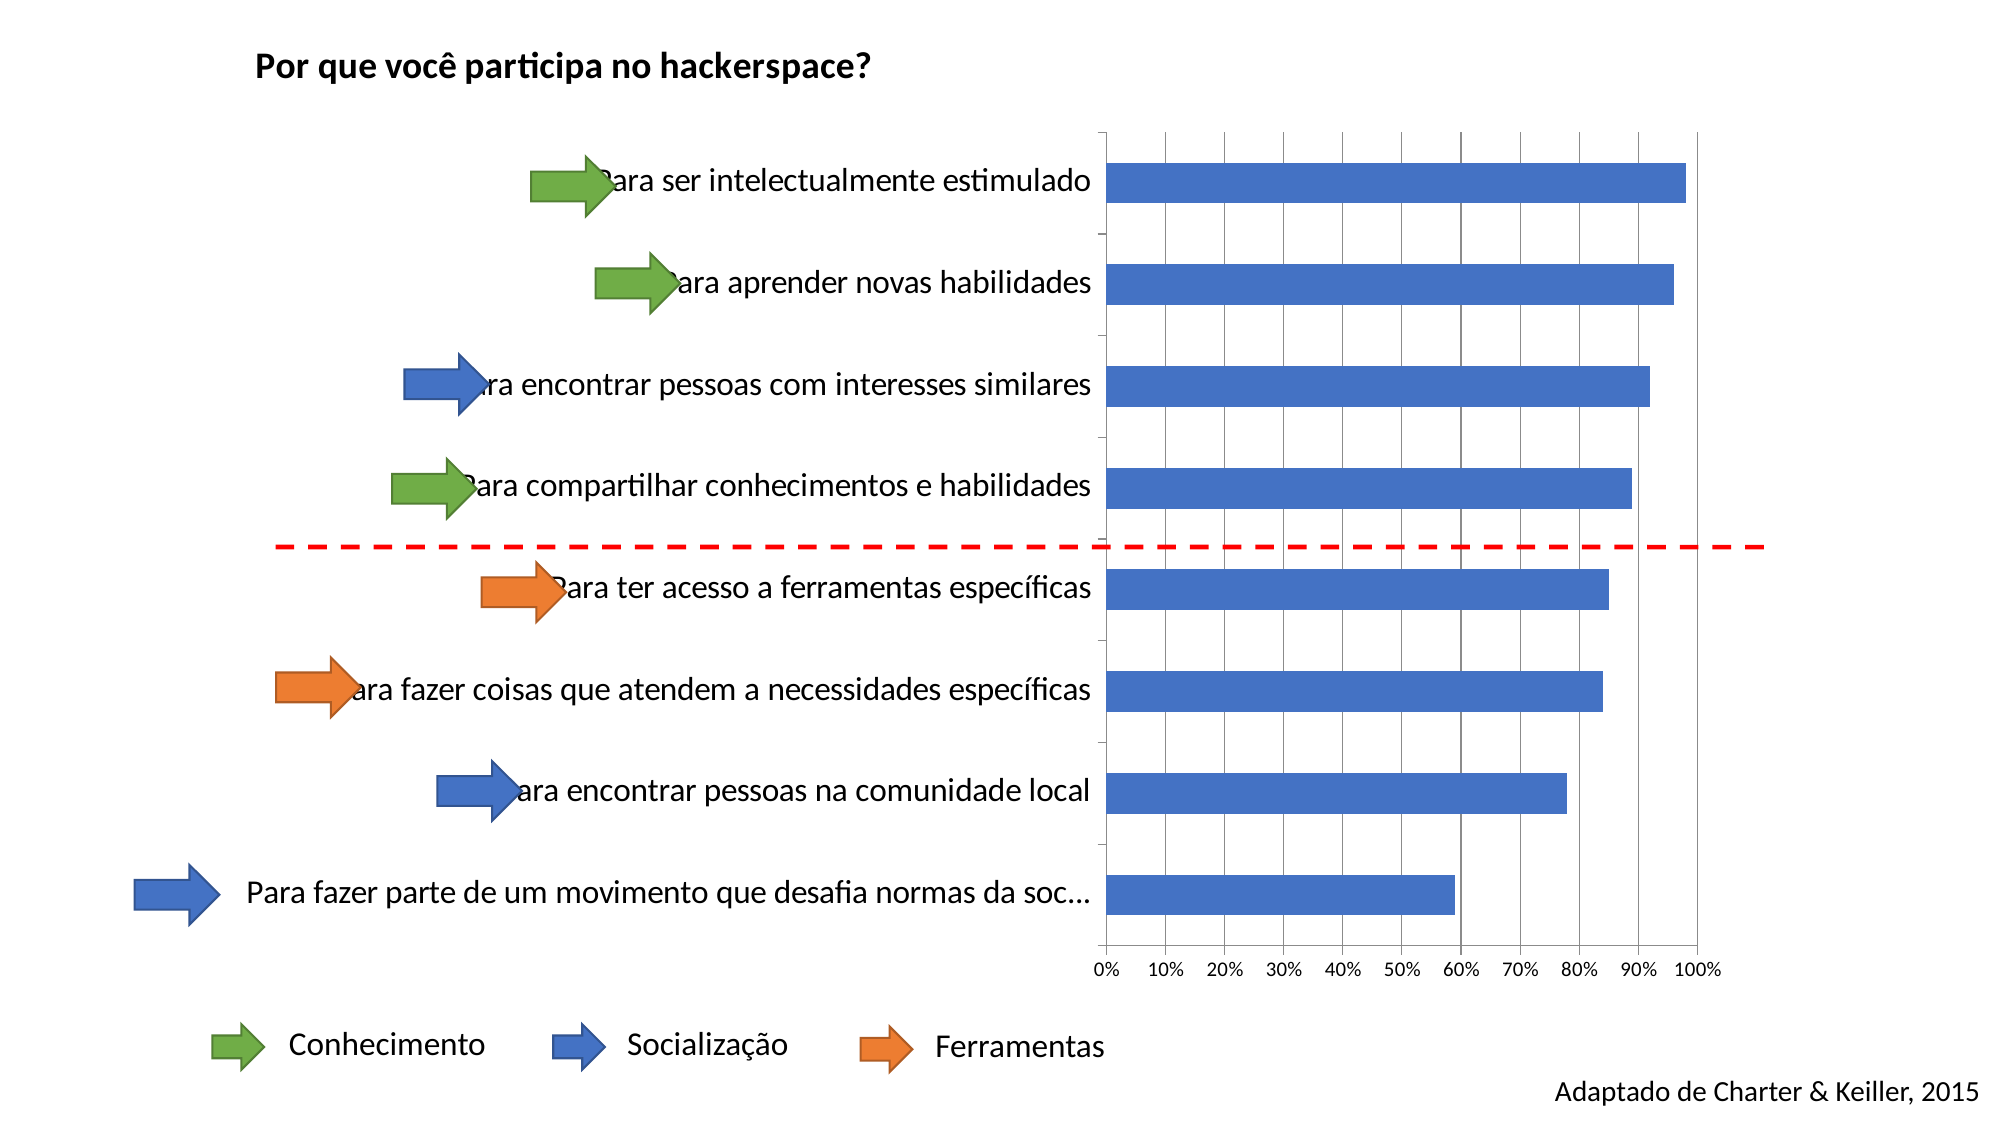

### Chart: Por que você participa no hackerspace?
| Category | Concorda |
|---|---|
| Para fazer parte de um movimento que desafia normas da sociedade | 0.59 |
| Para encontrar pessoas na comunidade local | 0.78 |
| Para fazer coisas que atendem a necessidades específicas | 0.84 |
| Para ter acesso a ferramentas específicas | 0.85 |
| Para compartilhar conhecimentos e habilidades | 0.89 |
| Para encontrar pessoas com interesses similares | 0.92 |
| Para aprender novas habilidades | 0.96 |
| Para ser intelectualmente estimulado | 0.98 |
Conhecimento
Socialização
Ferramentas
Adaptado de Charter & Keiller, 2015